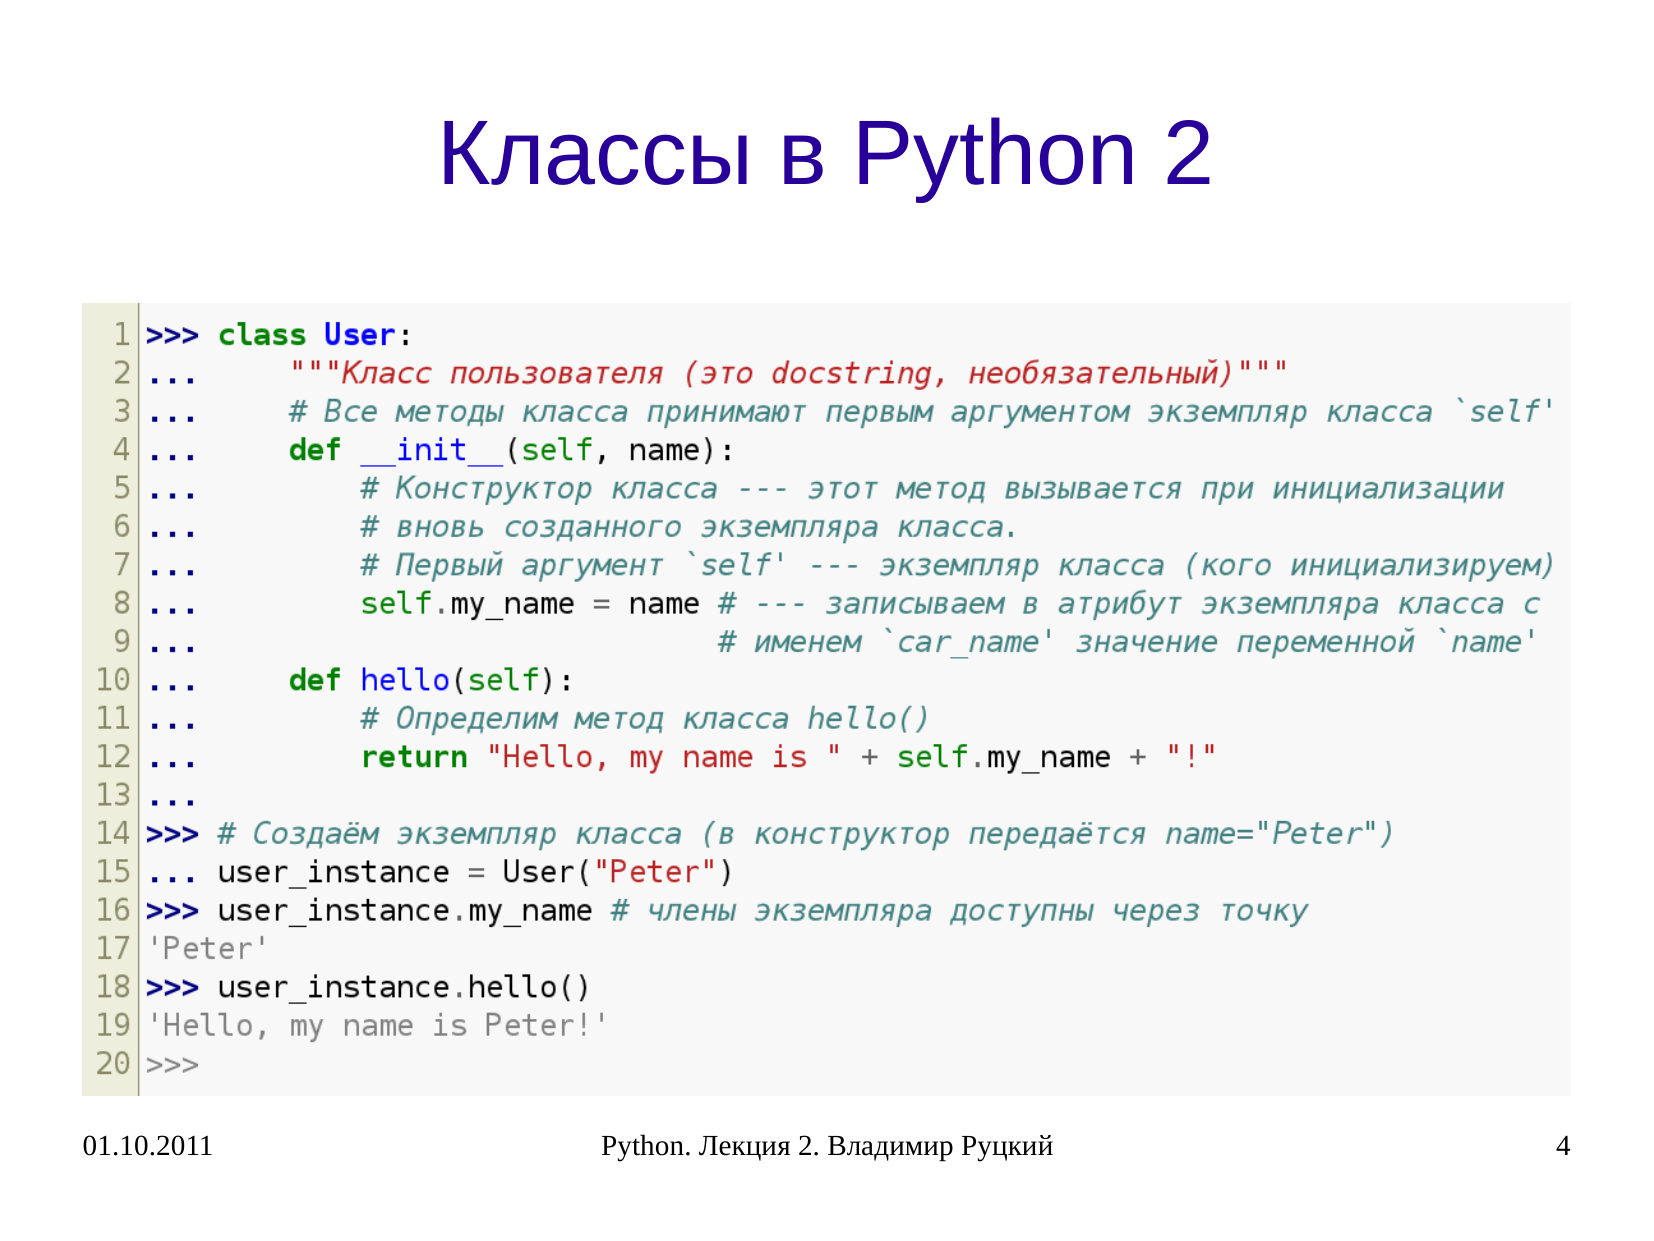

# Классы в Python 2
01.10.2011
Python. Лекция 2. Владимир Руцкий
4